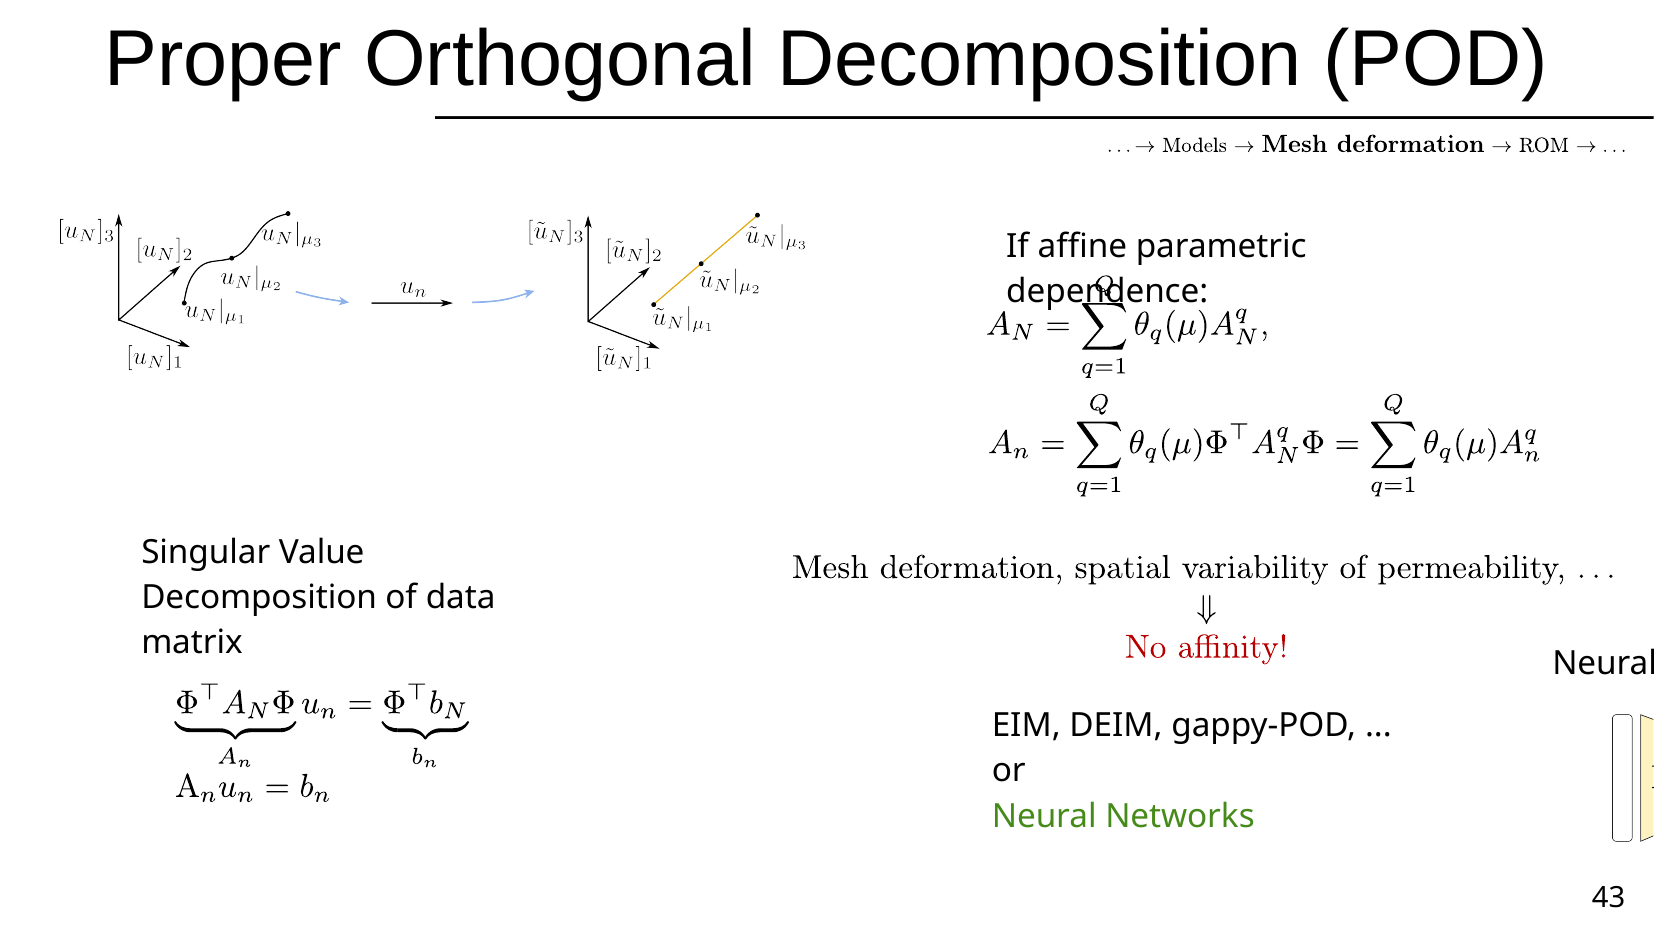

# Proper Orthogonal Decomposition (POD)
If affine parametric dependence:
Singular Value Decomposition of data matrix
Neural networks
EIM, DEIM, gappy-POD, ...
or
Neural Networks